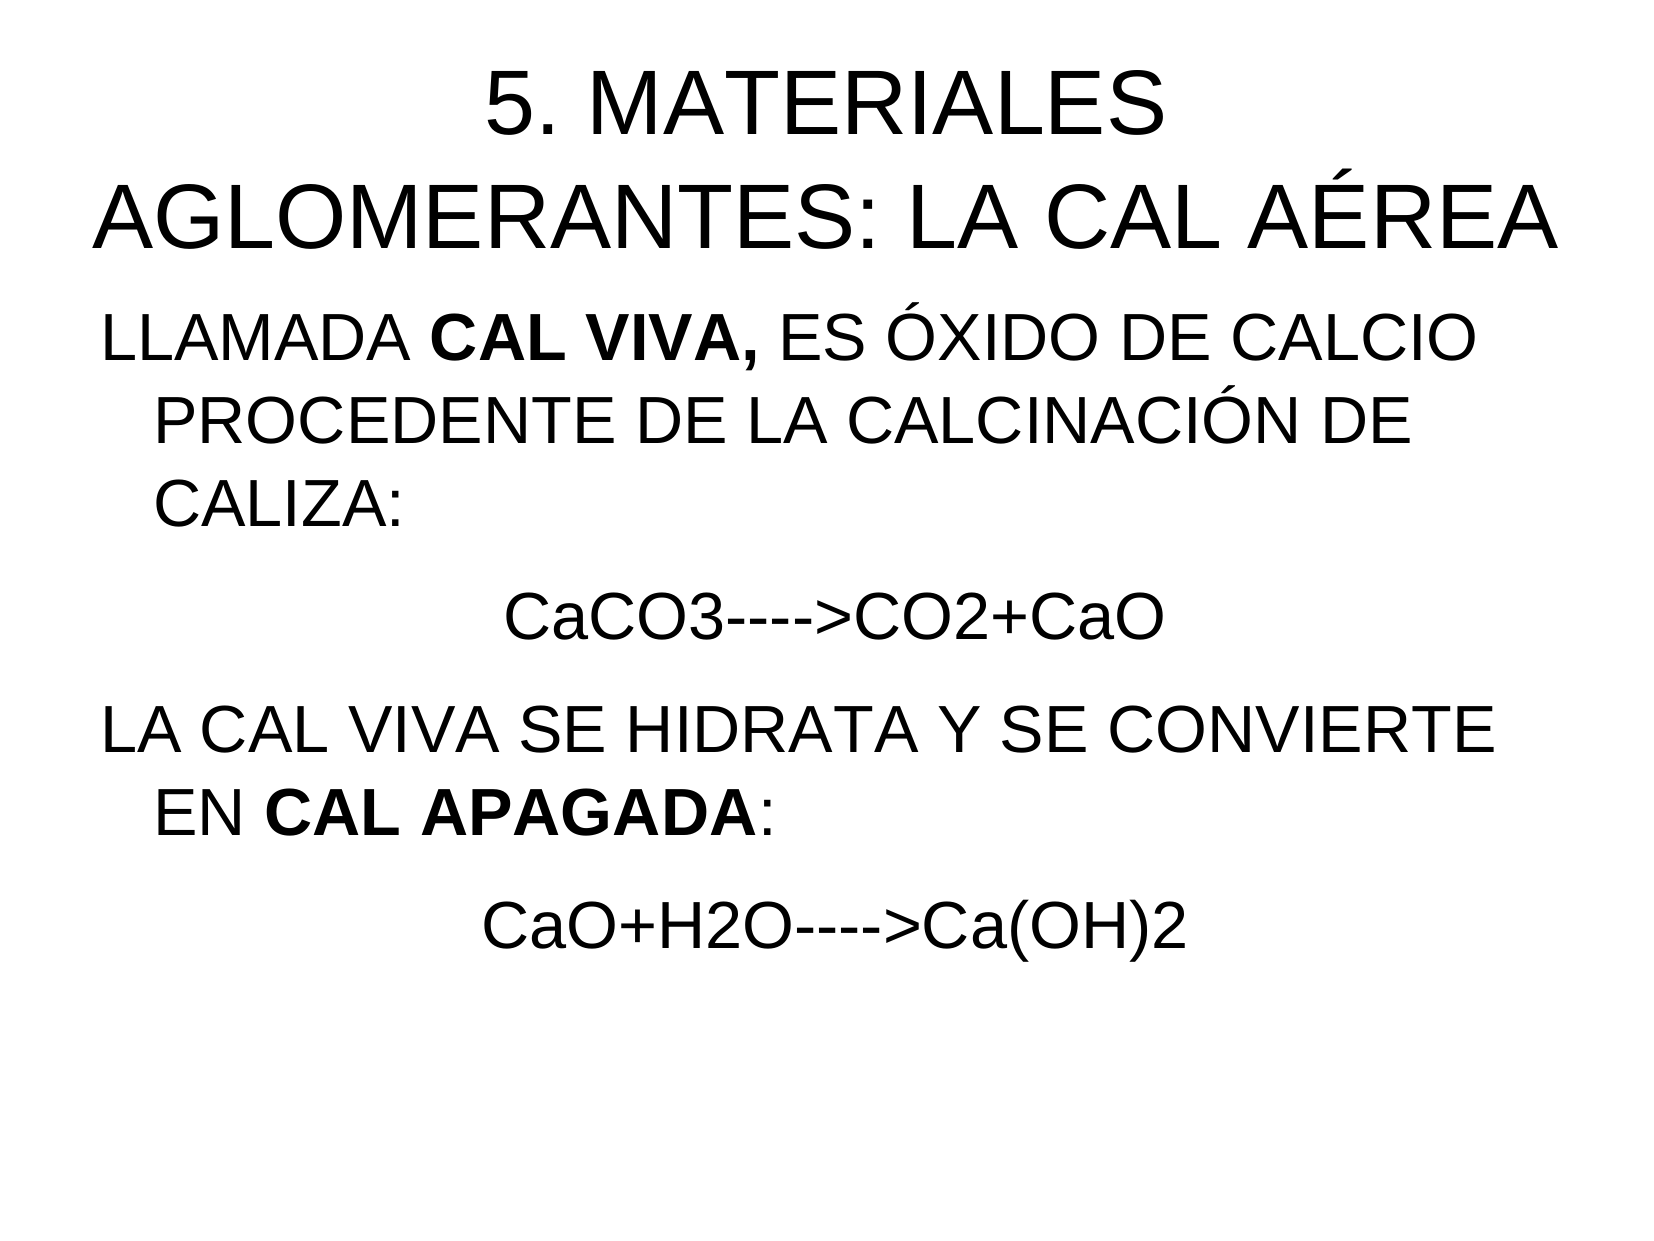

5. MATERIALES AGLOMERANTES: LA CAL AÉREA
# LLAMADA CAL VIVA, ES ÓXIDO DE CALCIO PROCEDENTE DE LA CALCINACIÓN DE CALIZA:
CaCO3---->CO2+CaO
LA CAL VIVA SE HIDRATA Y SE CONVIERTE EN CAL APAGADA:
CaO+H2O---->Ca(OH)2